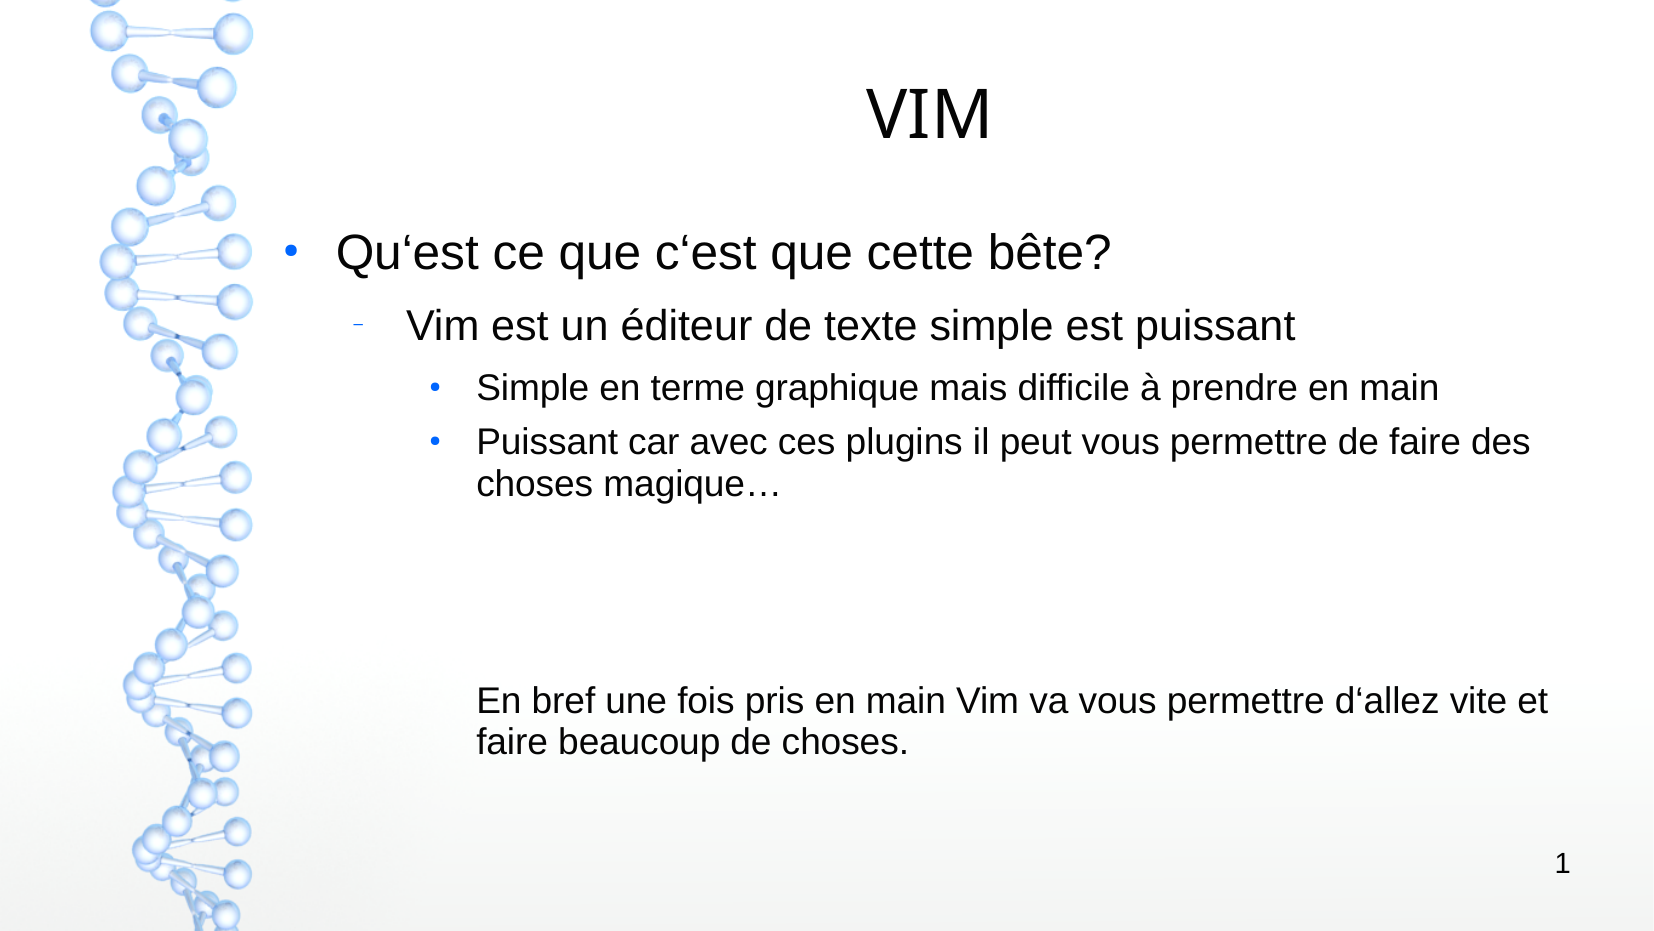

# VIM
Qu‘est ce que c‘est que cette bête?
Vim est un éditeur de texte simple est puissant
Simple en terme graphique mais difficile à prendre en main
Puissant car avec ces plugins il peut vous permettre de faire des choses magique…
En bref une fois pris en main Vim va vous permettre d‘allez vite et faire beaucoup de choses.
1